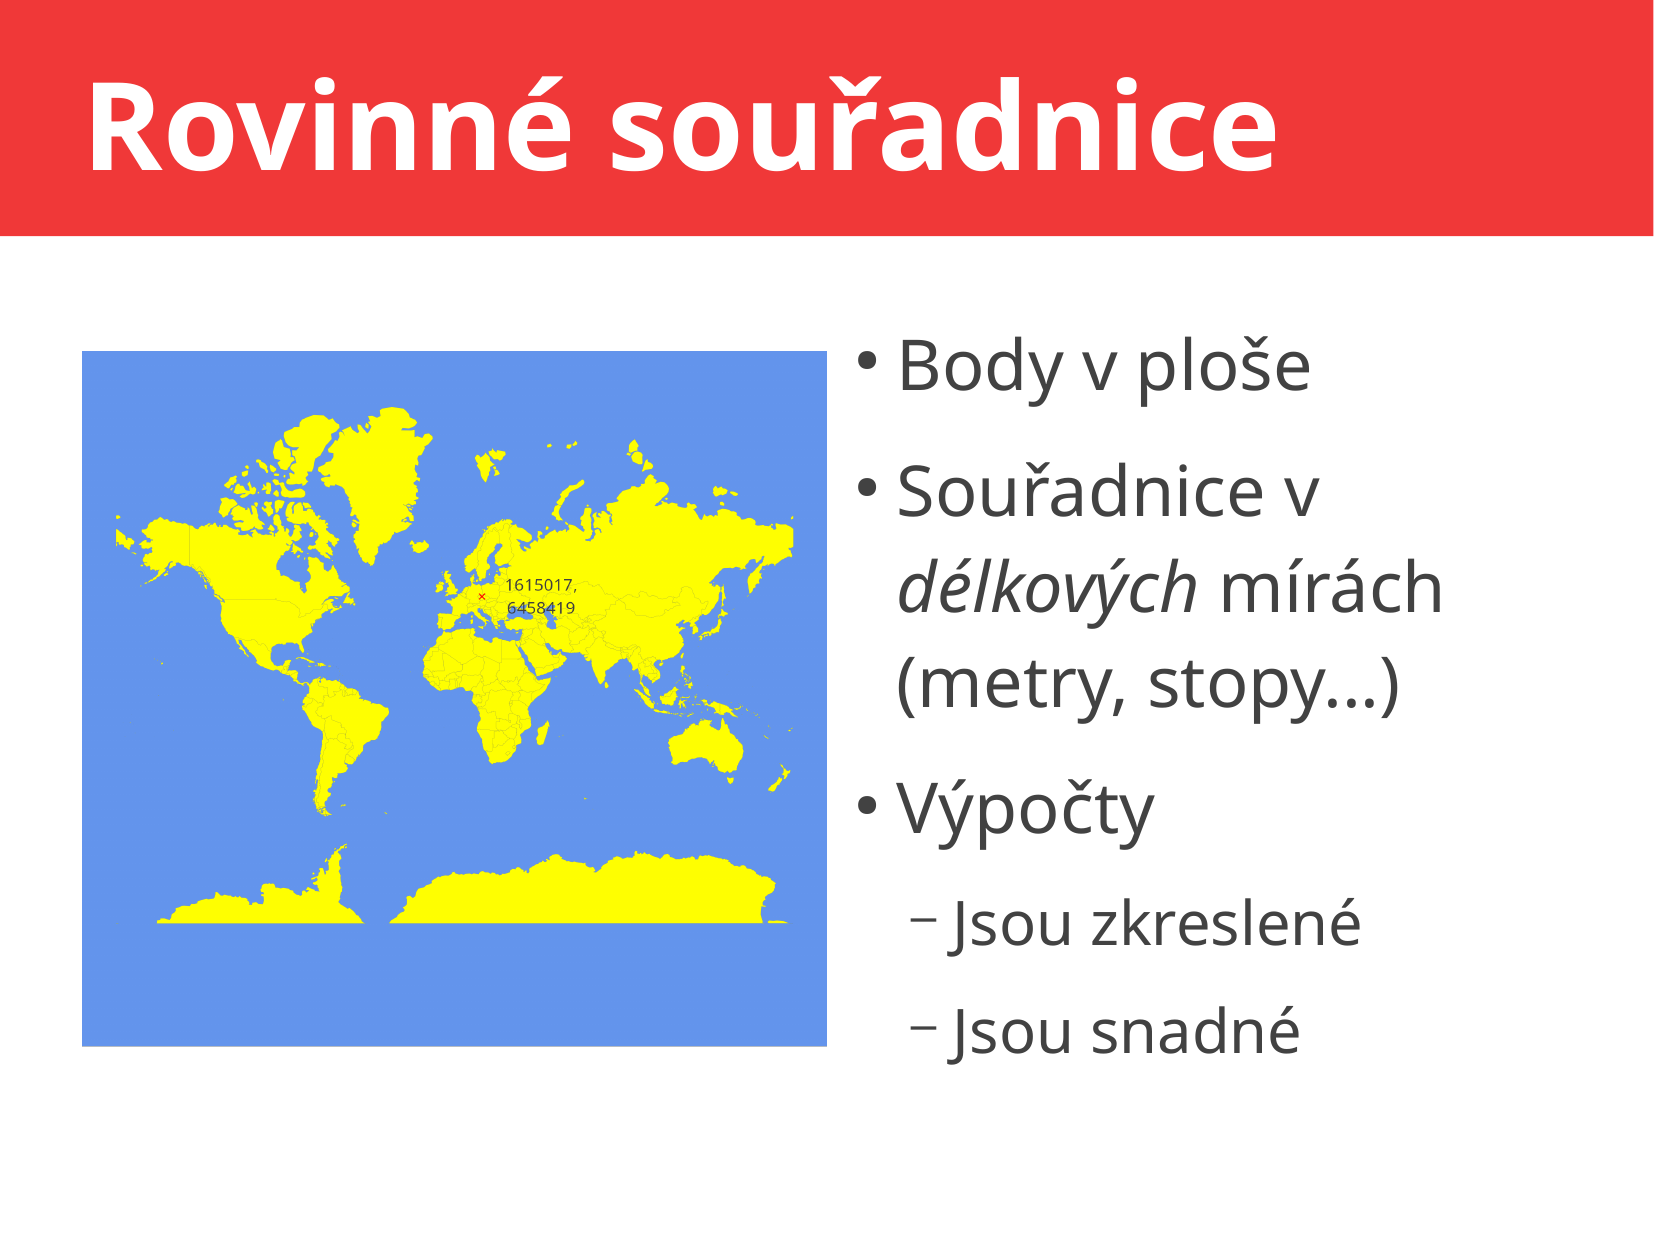

# Rovinné souřadnice
Body v ploše
Souřadnice v délkových mírách (metry, stopy...)
Výpočty
Jsou zkreslené
Jsou snadné